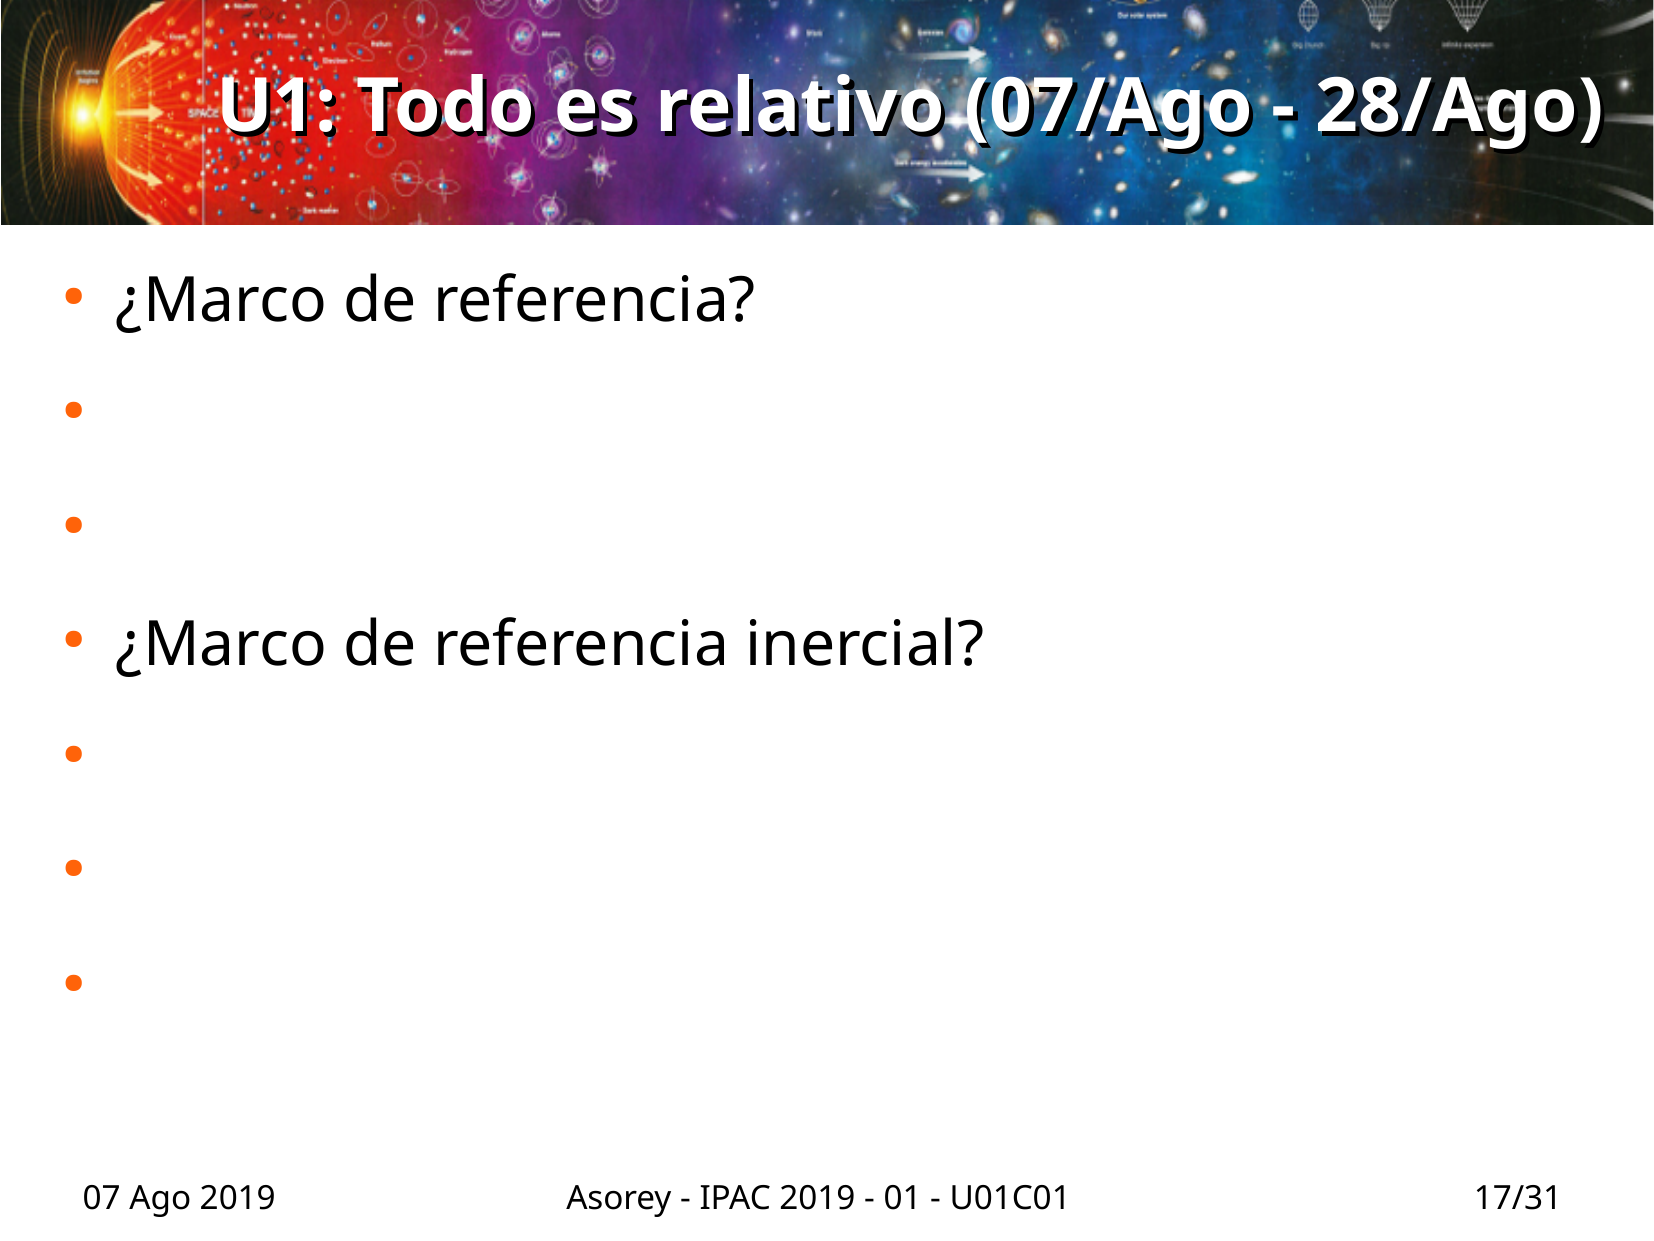

# U1: Todo es relativo (07/Ago - 28/Ago)
¿Marco de referencia?
¿Marco de referencia inercial?
07 Ago 2019
Asorey - IPAC 2019 - 01 - U01C01
17